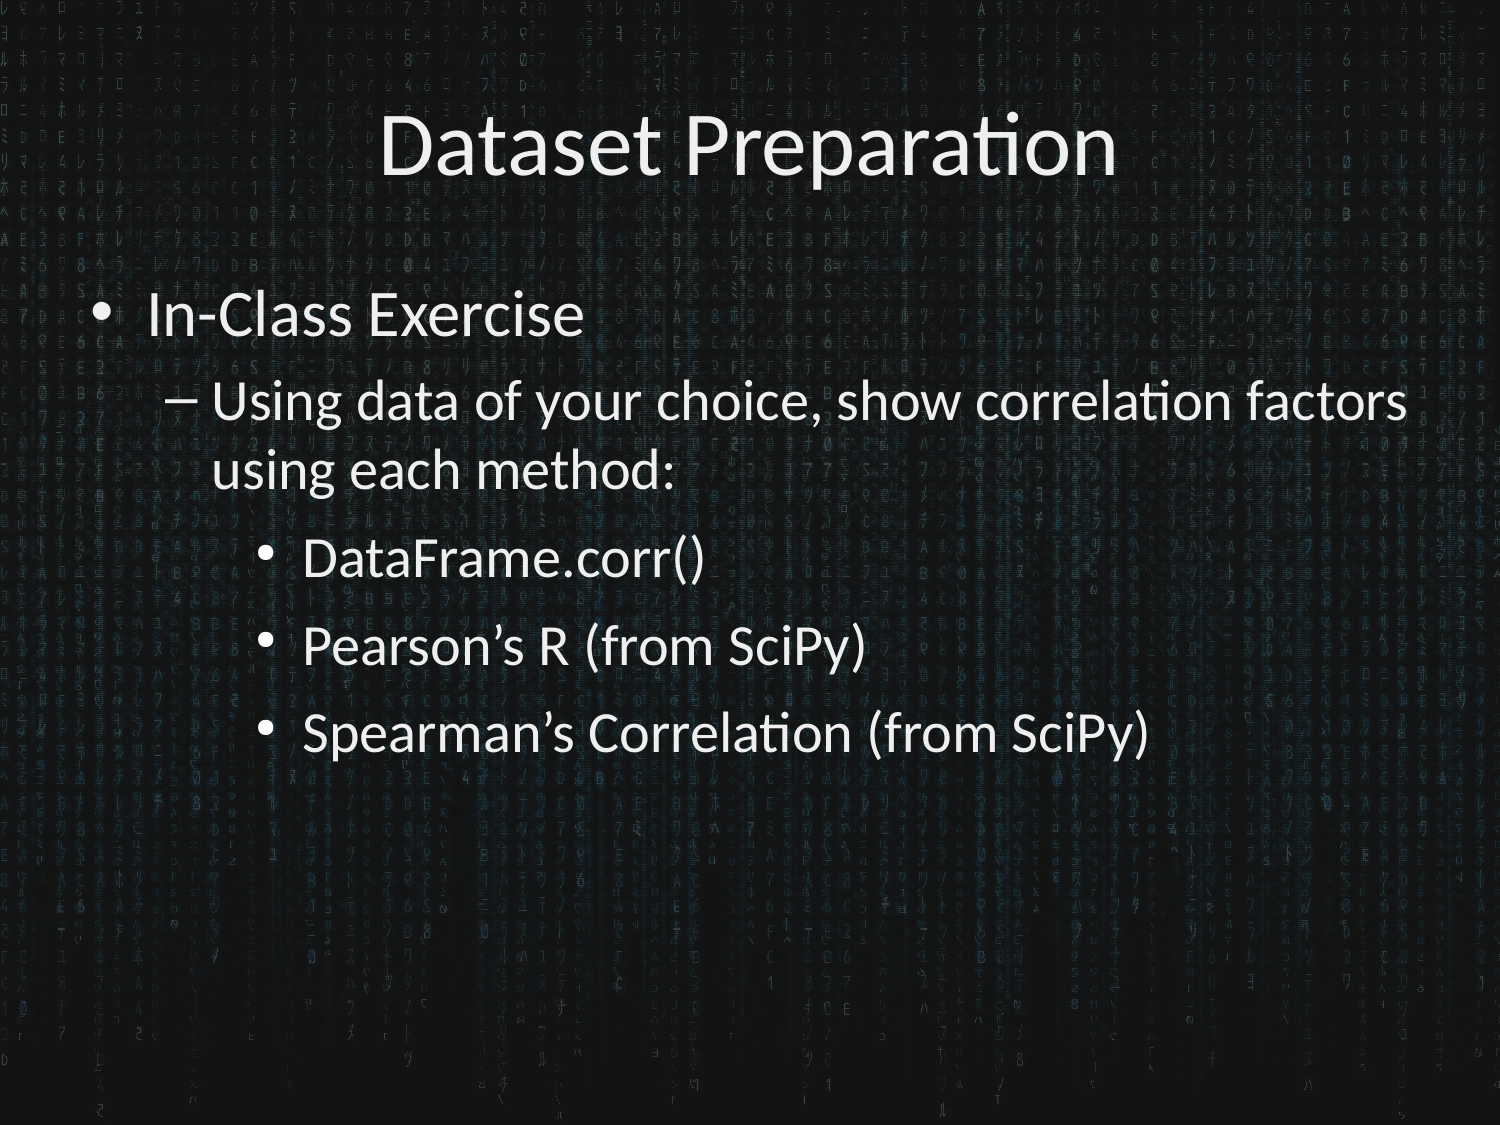

# Dataset Preparation
In-Class Exercise
Using data of your choice, show correlation factors using each method:
DataFrame.corr()
Pearson’s R (from SciPy)
Spearman’s Correlation (from SciPy)